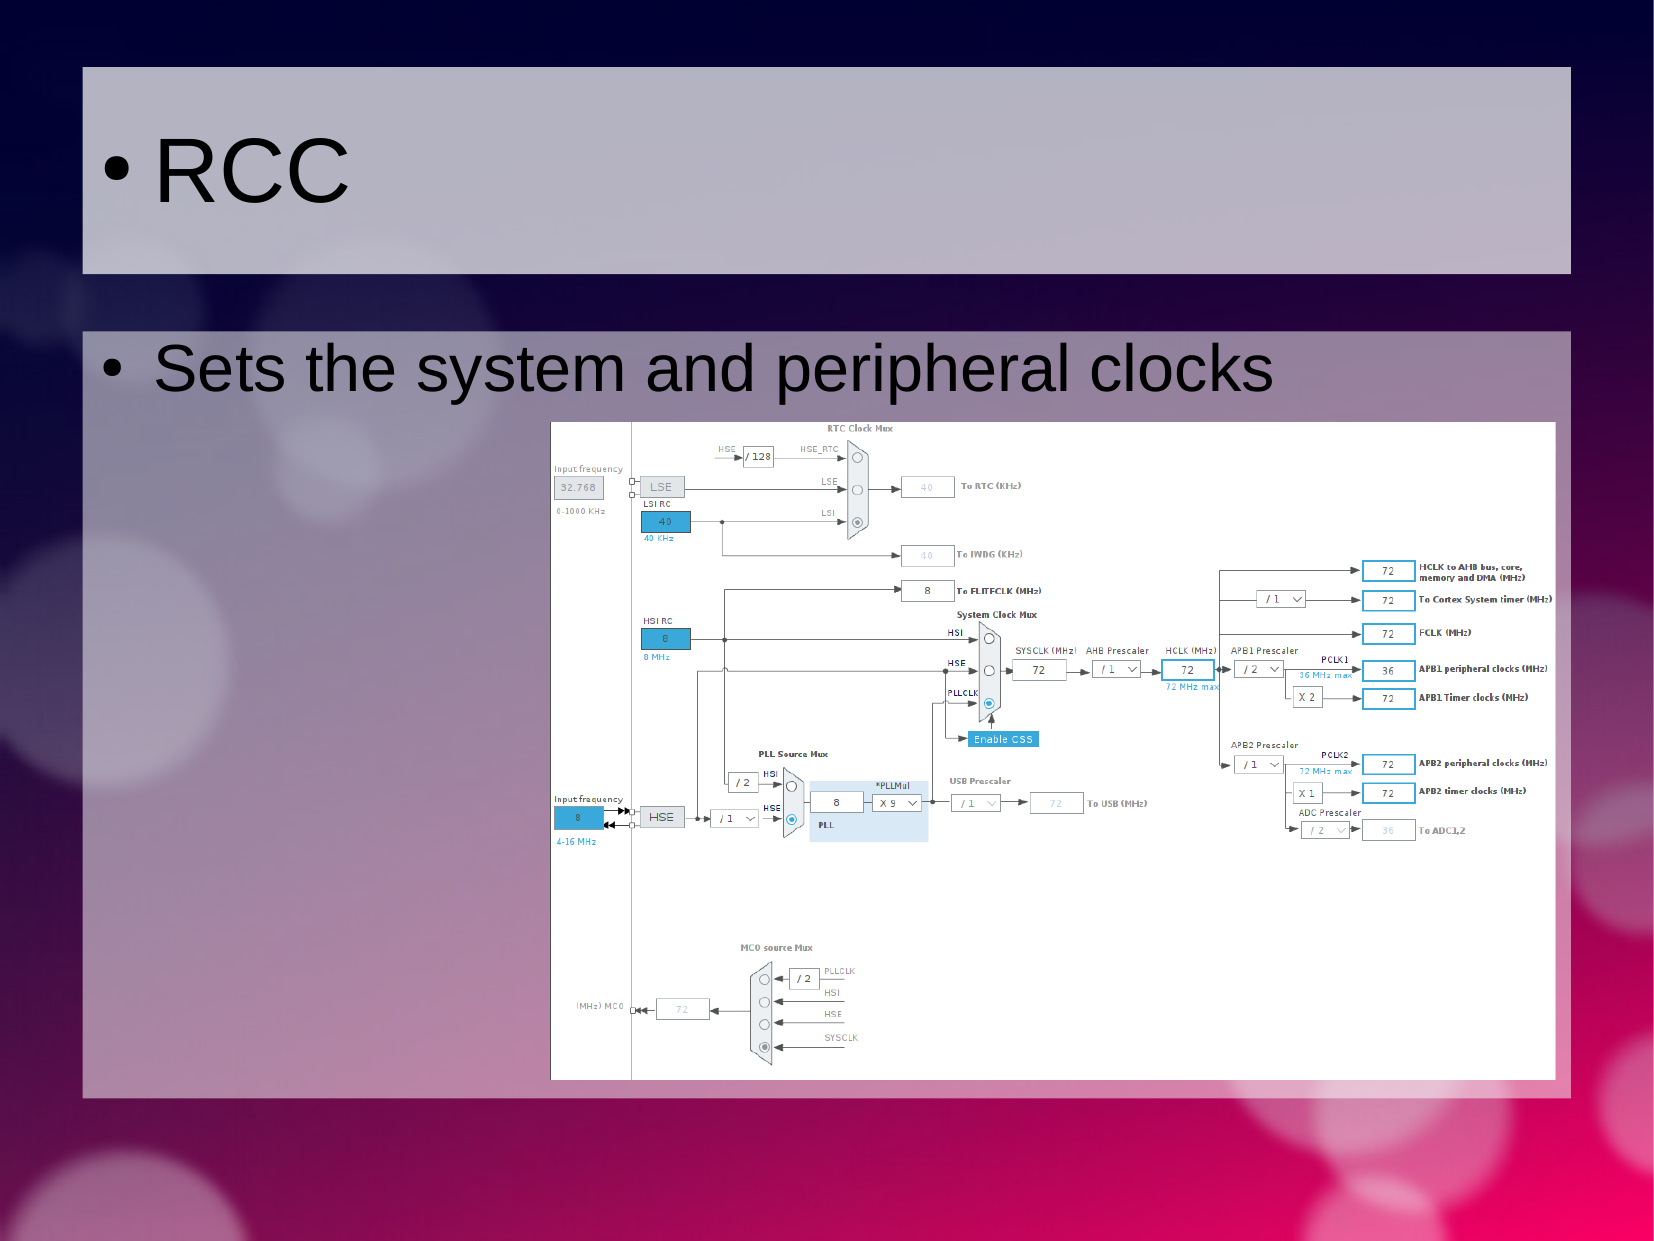

# RCC
Sets the system and peripheral clocks